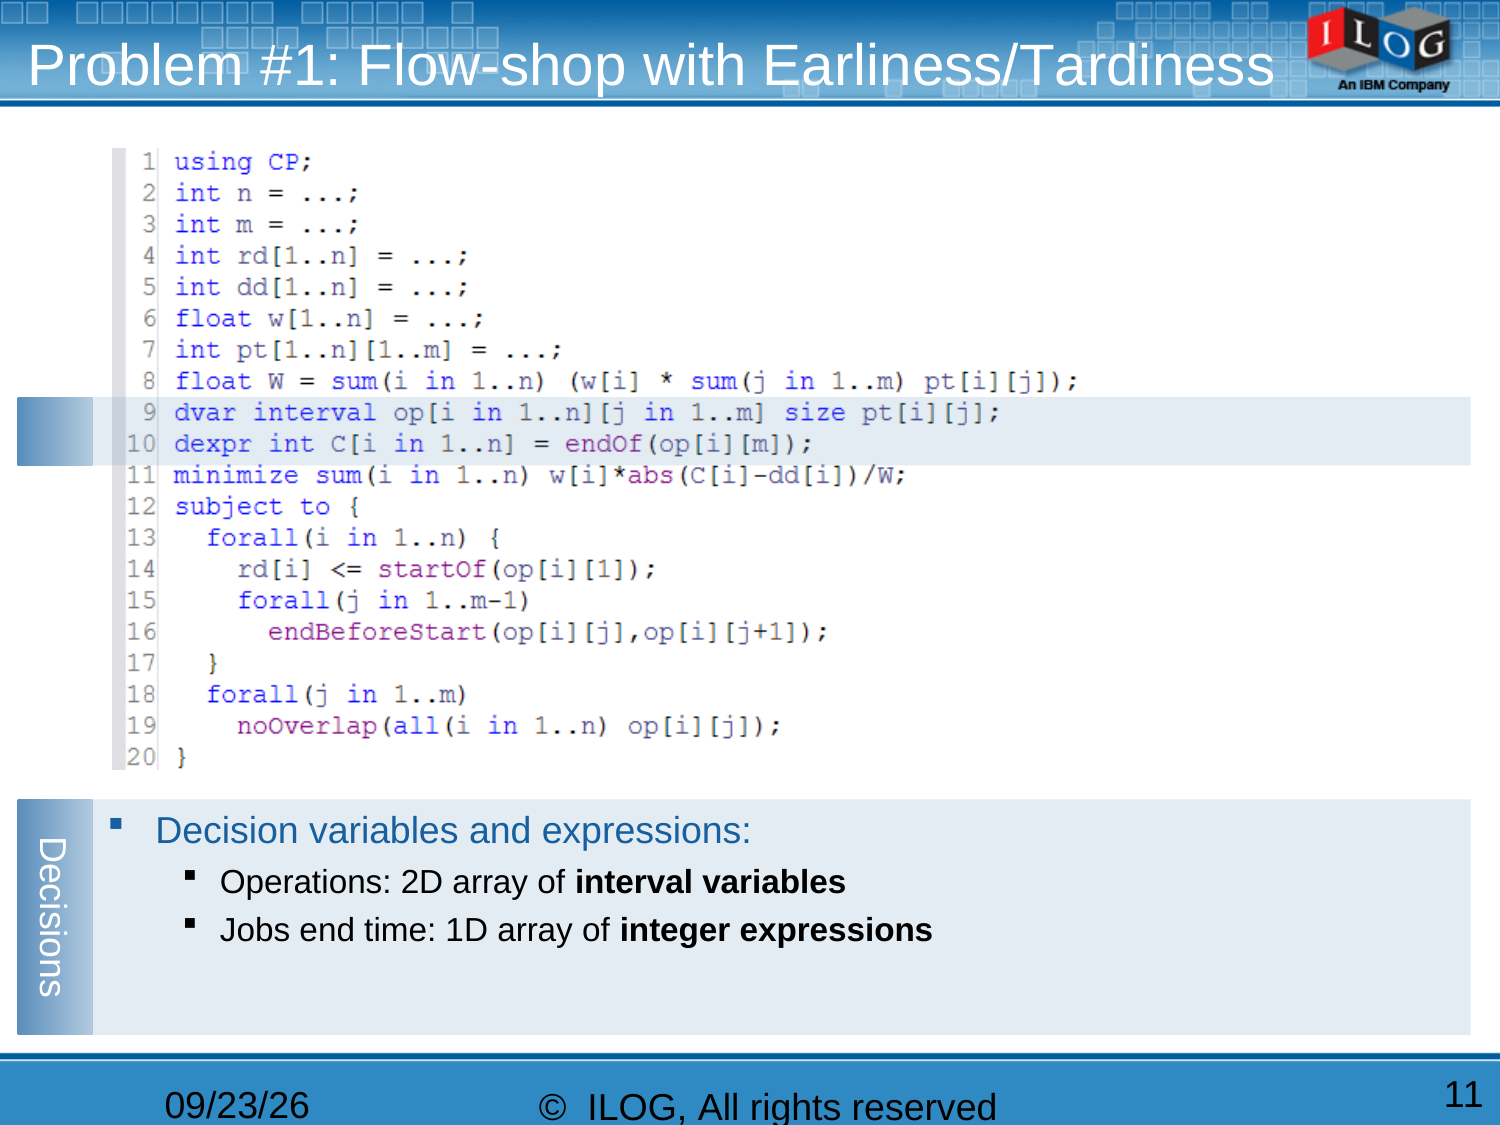

# Problem #1: Flow-shop with Earliness/Tardiness
Decision variables and expressions:
Operations: 2D array of interval variables
Jobs end time: 1D array of integer expressions
Decisions
11
© ILOG, All rights reserved